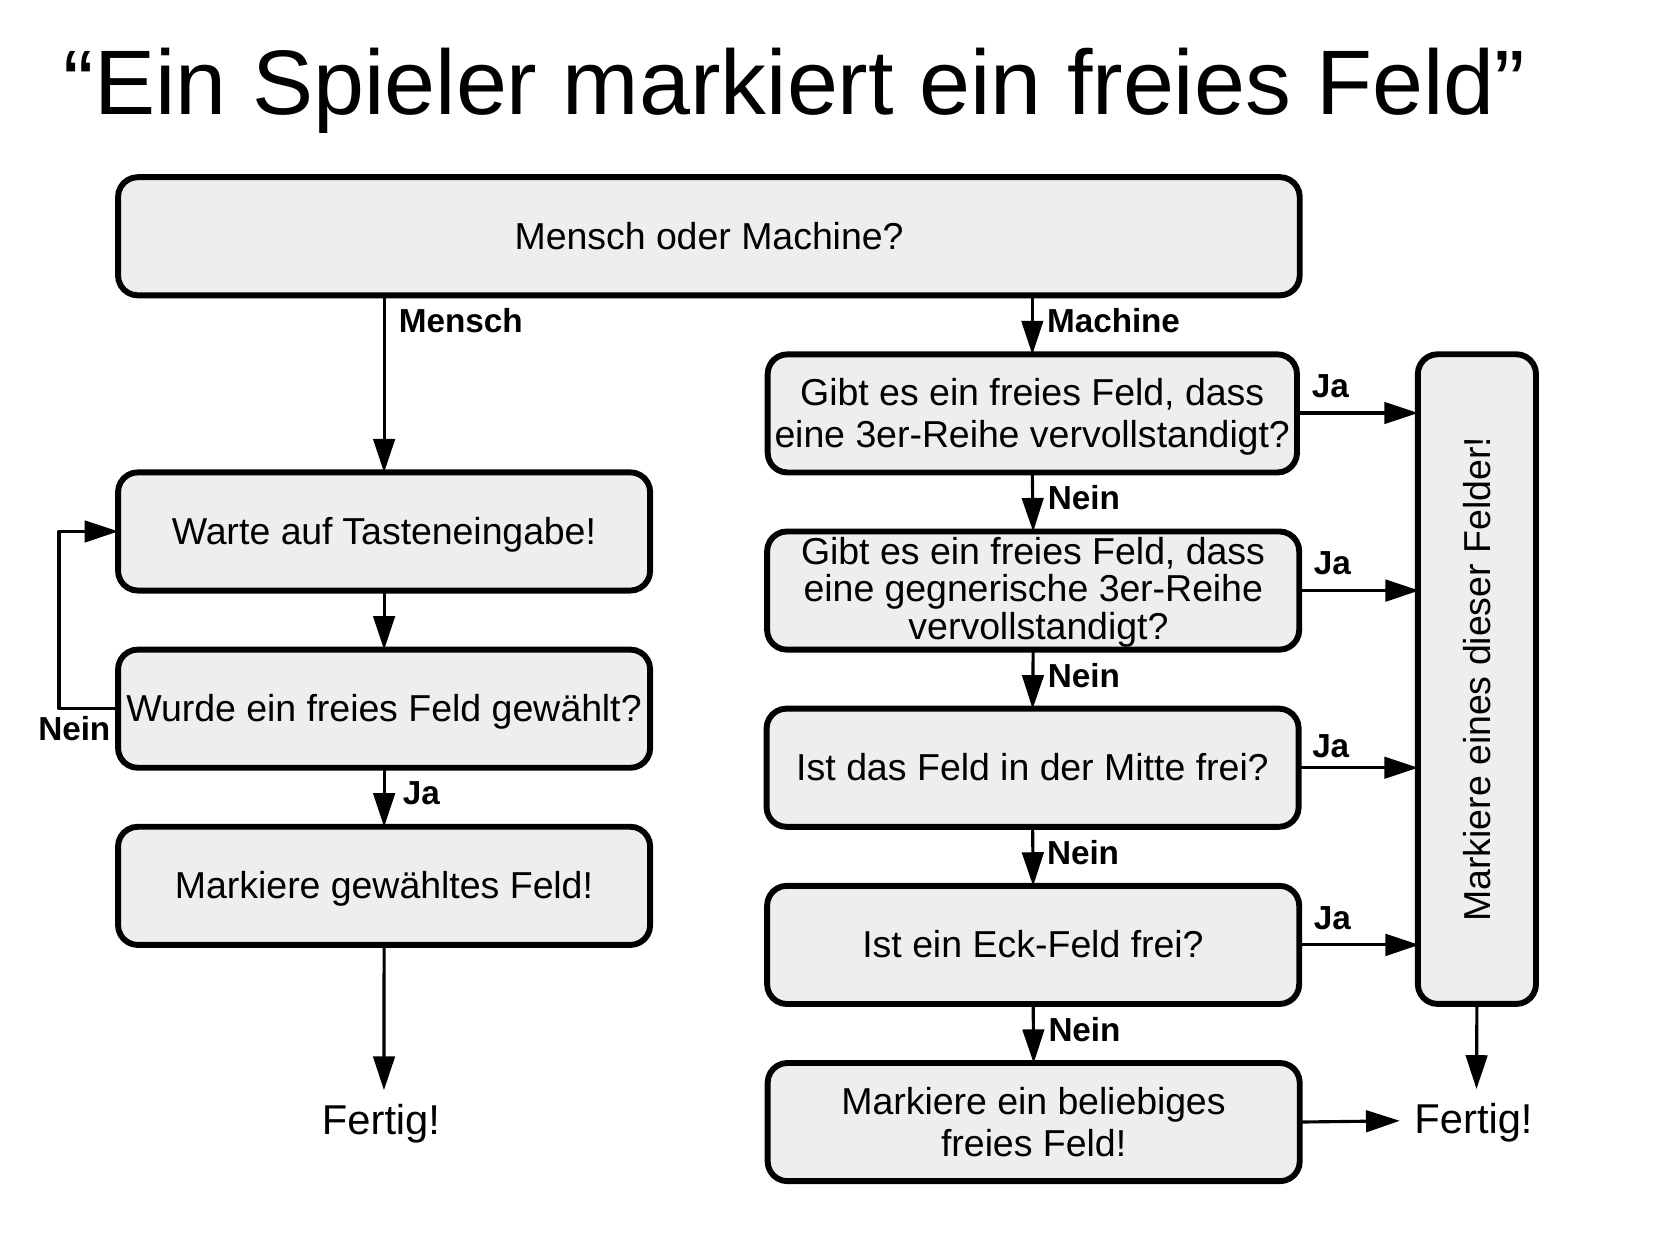

“Ein Spieler markiert ein freies Feld”
Mensch oder Machine?
Mensch
Machine
Gibt es ein freies Feld, dass
eine 3er-Reihe vervollstandigt?
Ja
Warte auf Tasteneingabe!
Nein
Gibt es ein freies Feld, dass
eine gegnerische 3er-Reihe
 vervollstandigt?
Ja
Markiere eines dieser Felder!
Wurde ein freies Feld gewählt?
Nein
Nein
Ist das Feld in der Mitte frei?
Ja
Ja
Markiere gewähltes Feld!
Nein
Ist ein Eck-Feld frei?
Ja
Nein
Markiere ein beliebiges
freies Feld!
Fertig!
Fertig!